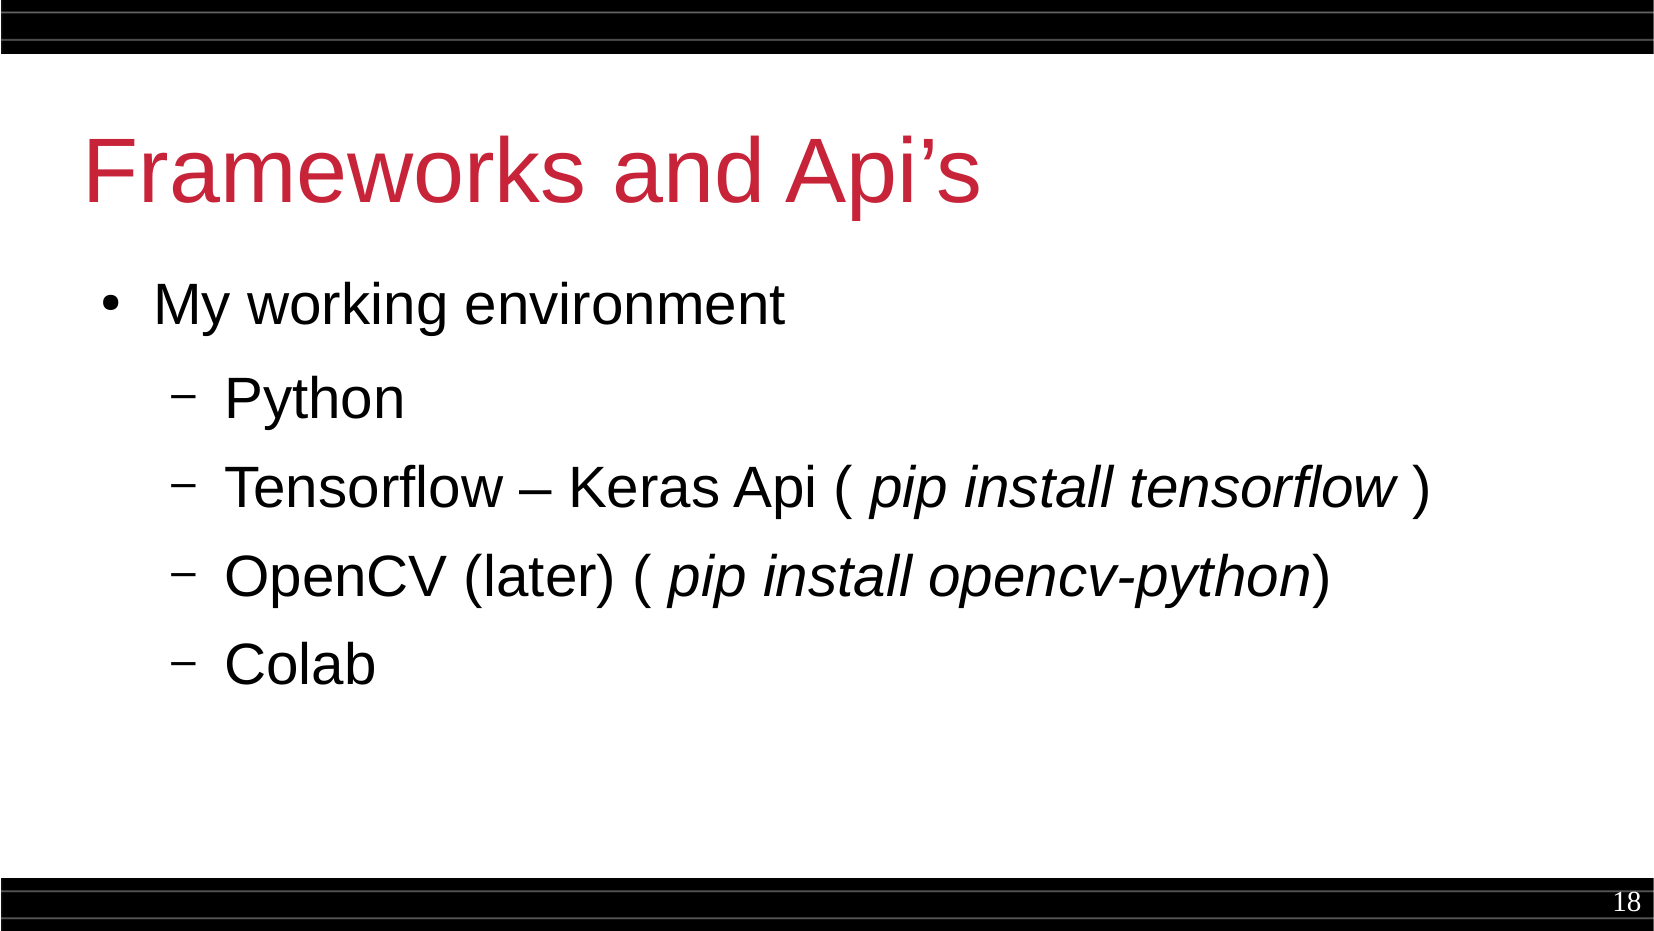

# Frameworks and Api’s
My working environment
Python
Tensorflow – Keras Api ( pip install tensorflow )
OpenCV (later) ( pip install opencv-python)
Colab